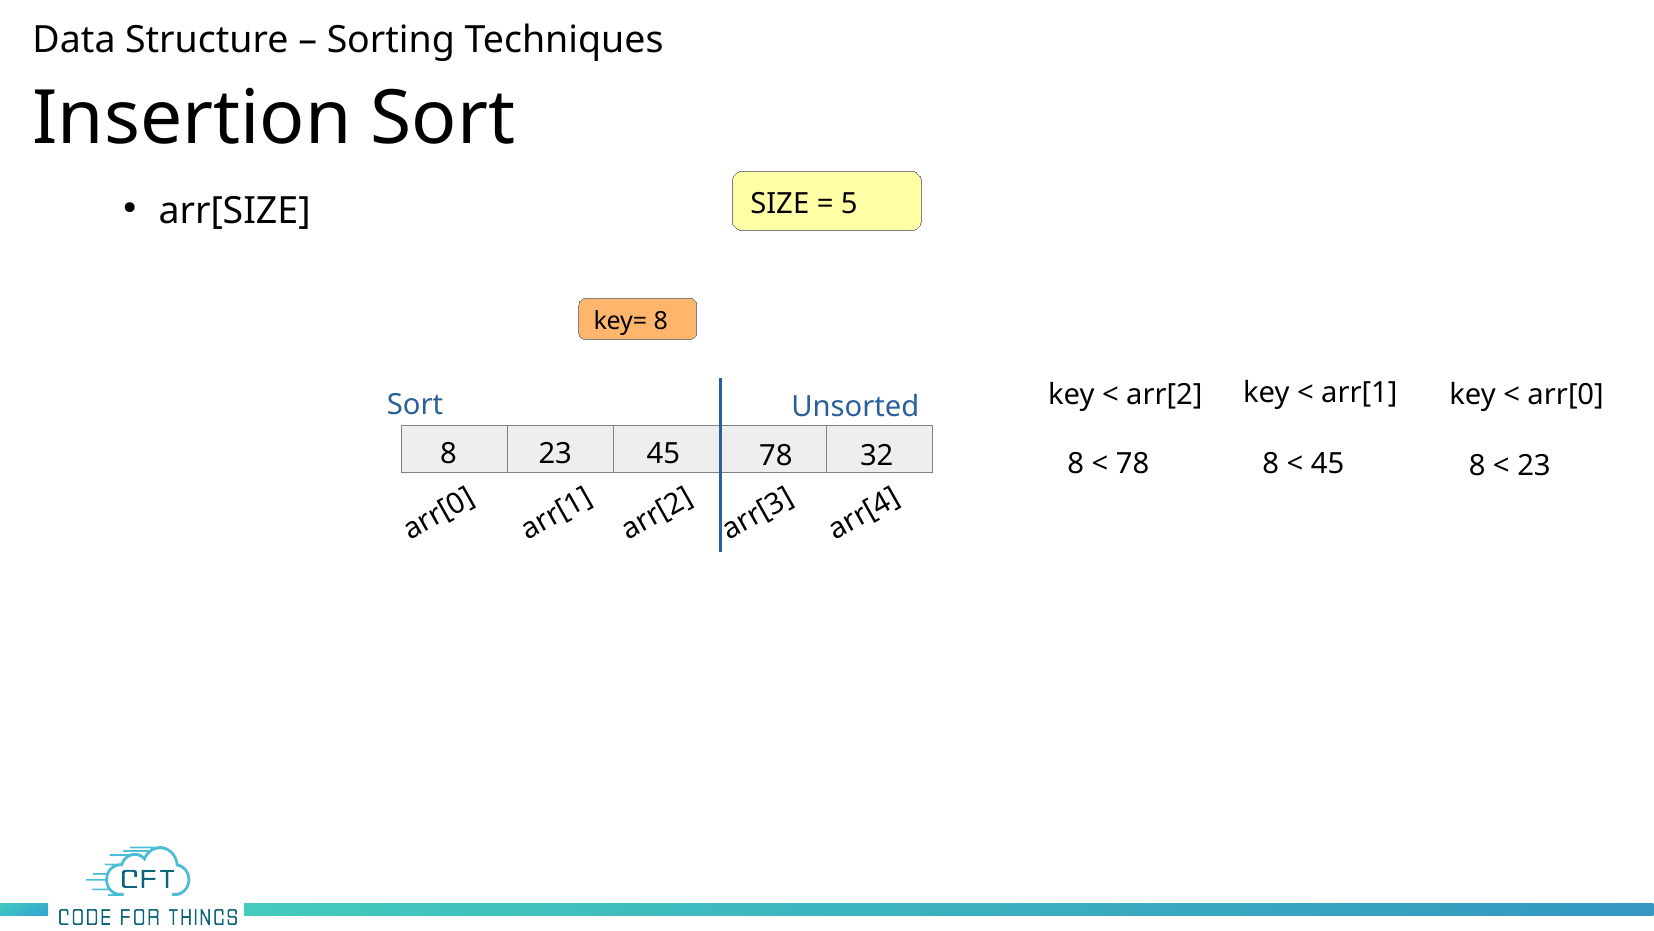

# Data Structure – Sorting Techniques Insertion Sort
SIZE = 5
arr[SIZE]
key= 8
key < arr[1]
key < arr[2]
key < arr[0]
Sort
Unsorted
arr[1]
arr[4]
arr[0]
arr[2]
arr[3]
8
23
45
78
32
 8 < 78
 8 < 45
 8 < 23